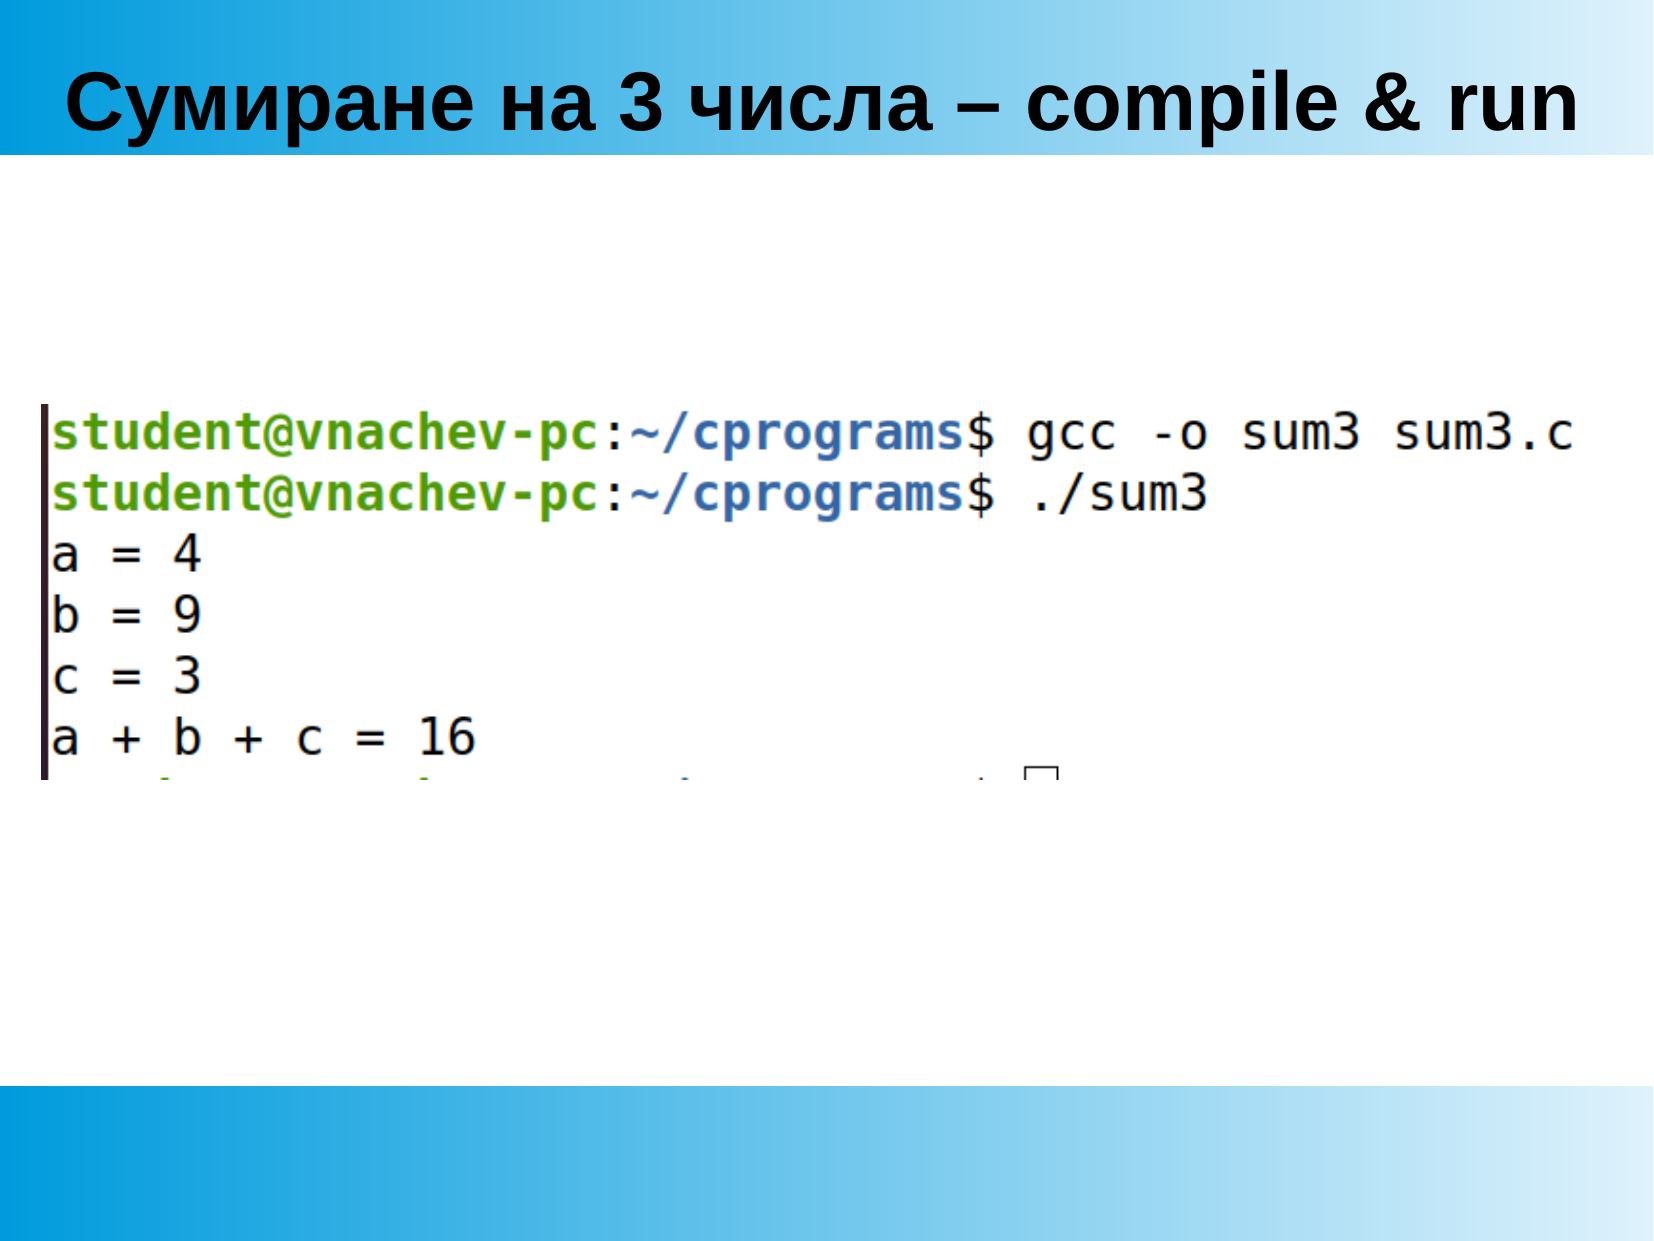

# Сумиране на 3 числа – compile & run